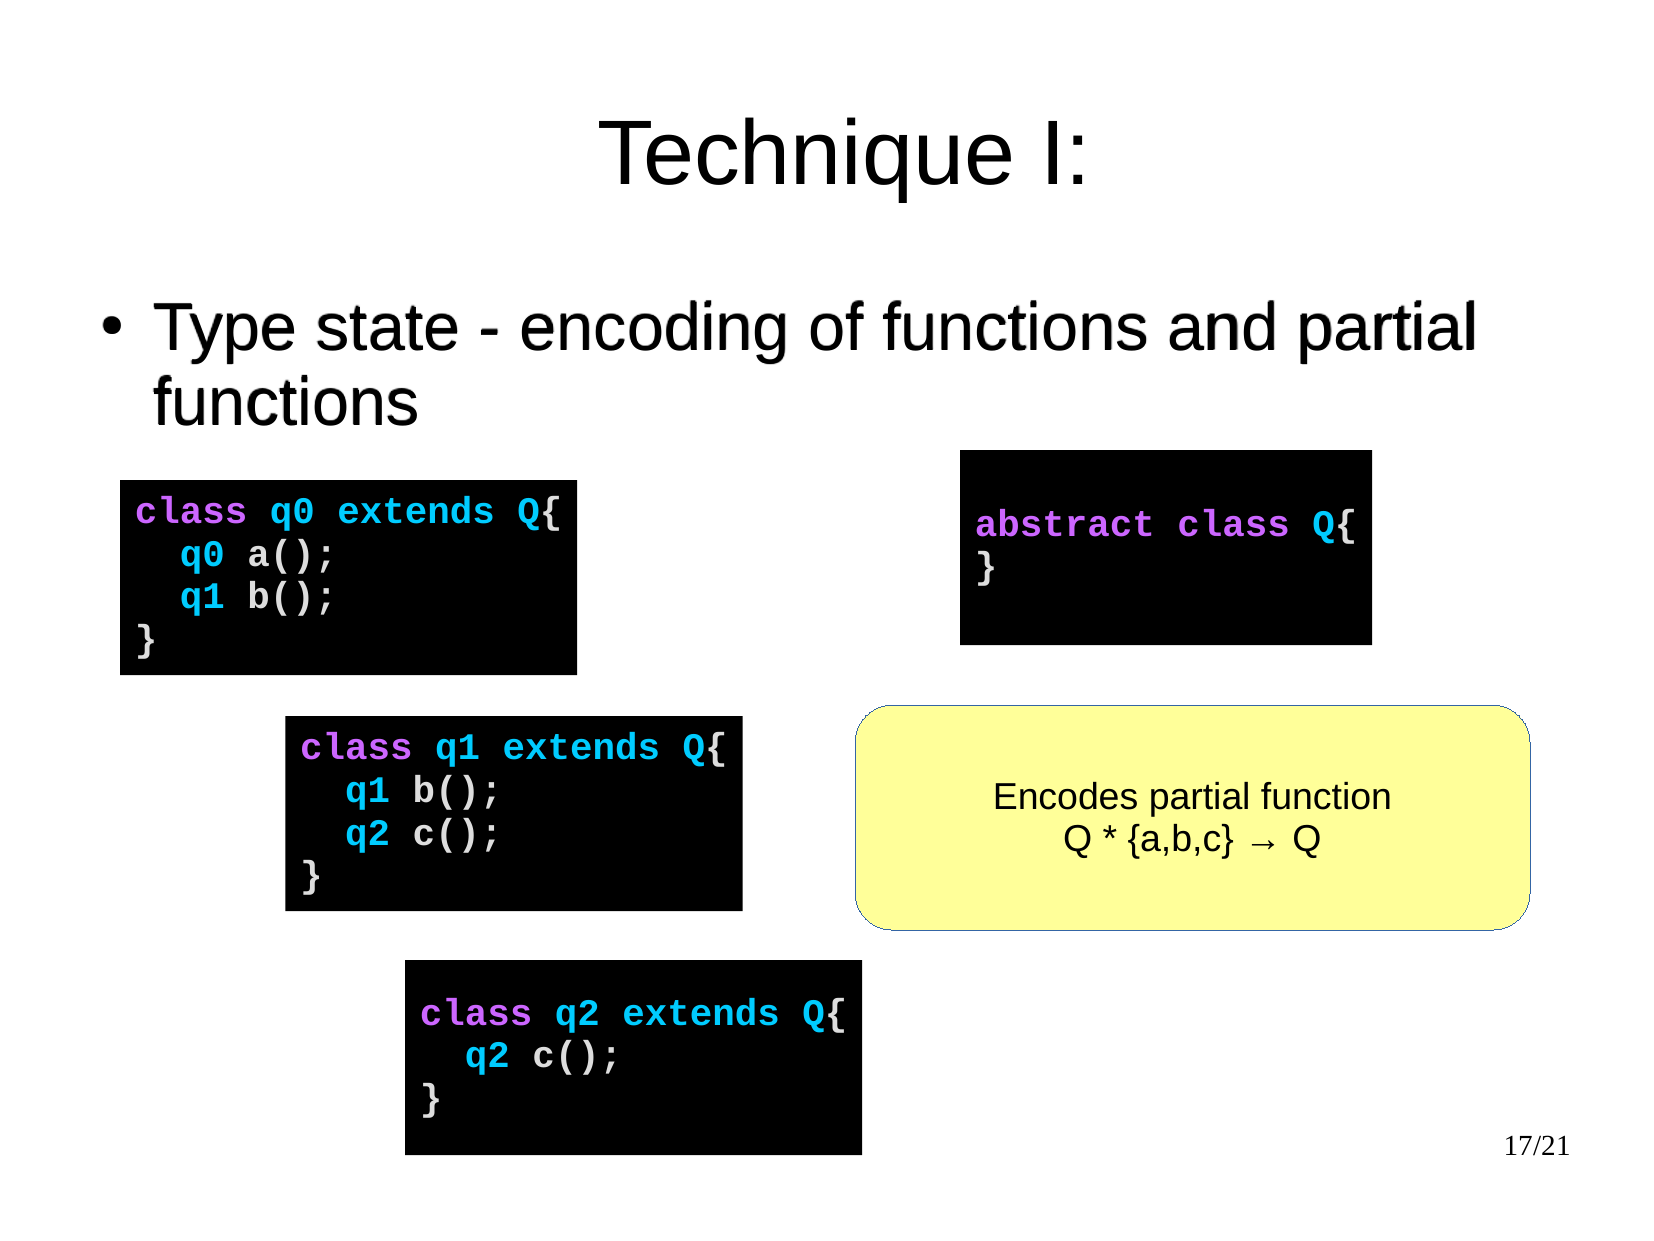

# Technique I:
Type state - encoding of functions and partial functions
abstract class Q{
}
class q0 extends Q{
 q0 a();
 q1 b();
}
Encodes partial function
Q * {a,b,c} → Q
class q1 extends Q{
 q1 b();
 q2 c();
}
class q2 extends Q{
 q2 c();
}
17